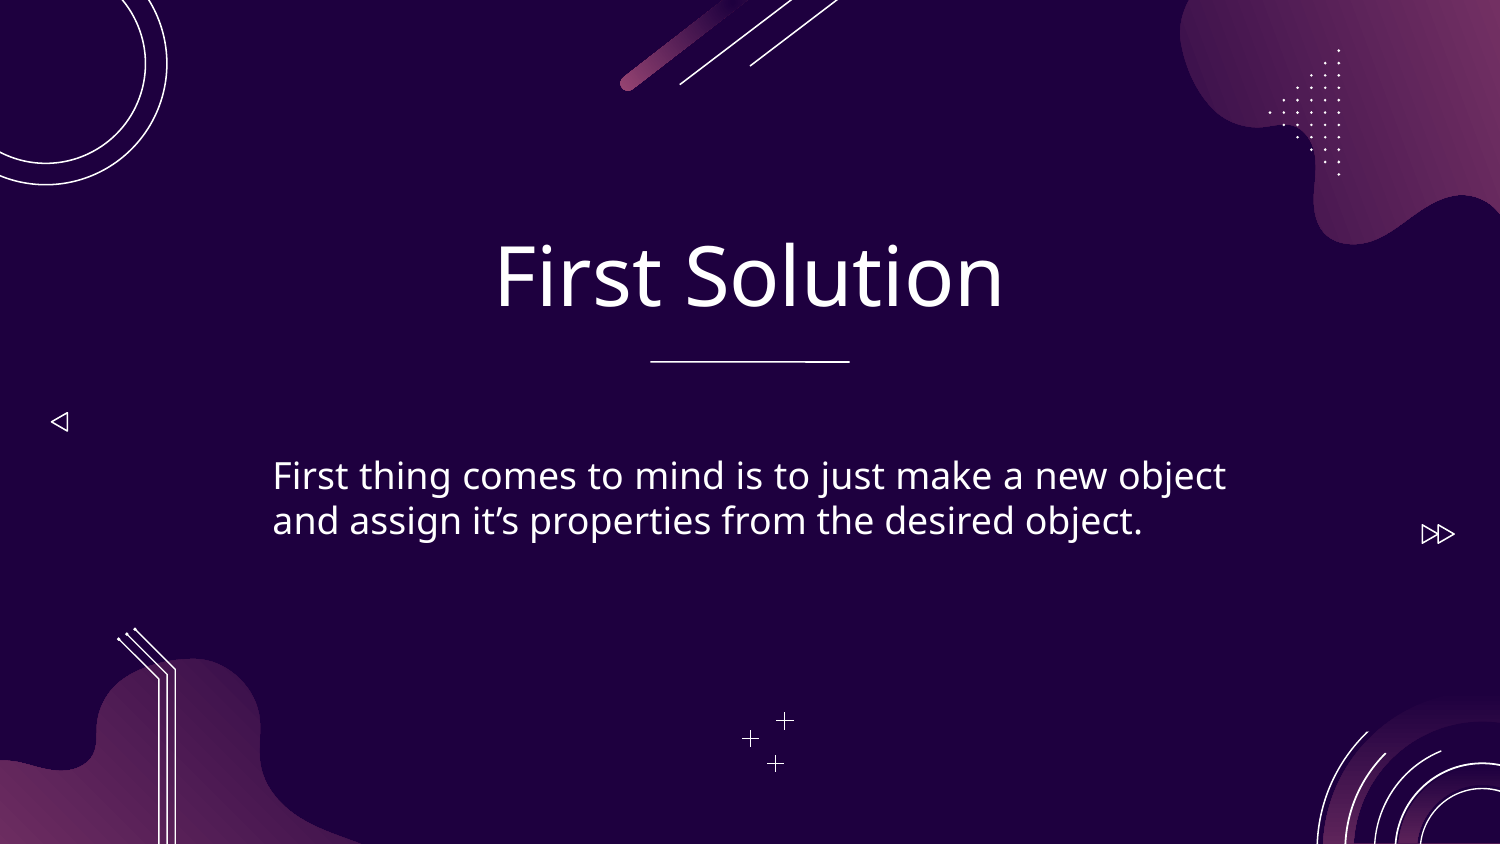

First Solution
First thing comes to mind is to just make a new object and assign it’s properties from the desired object.